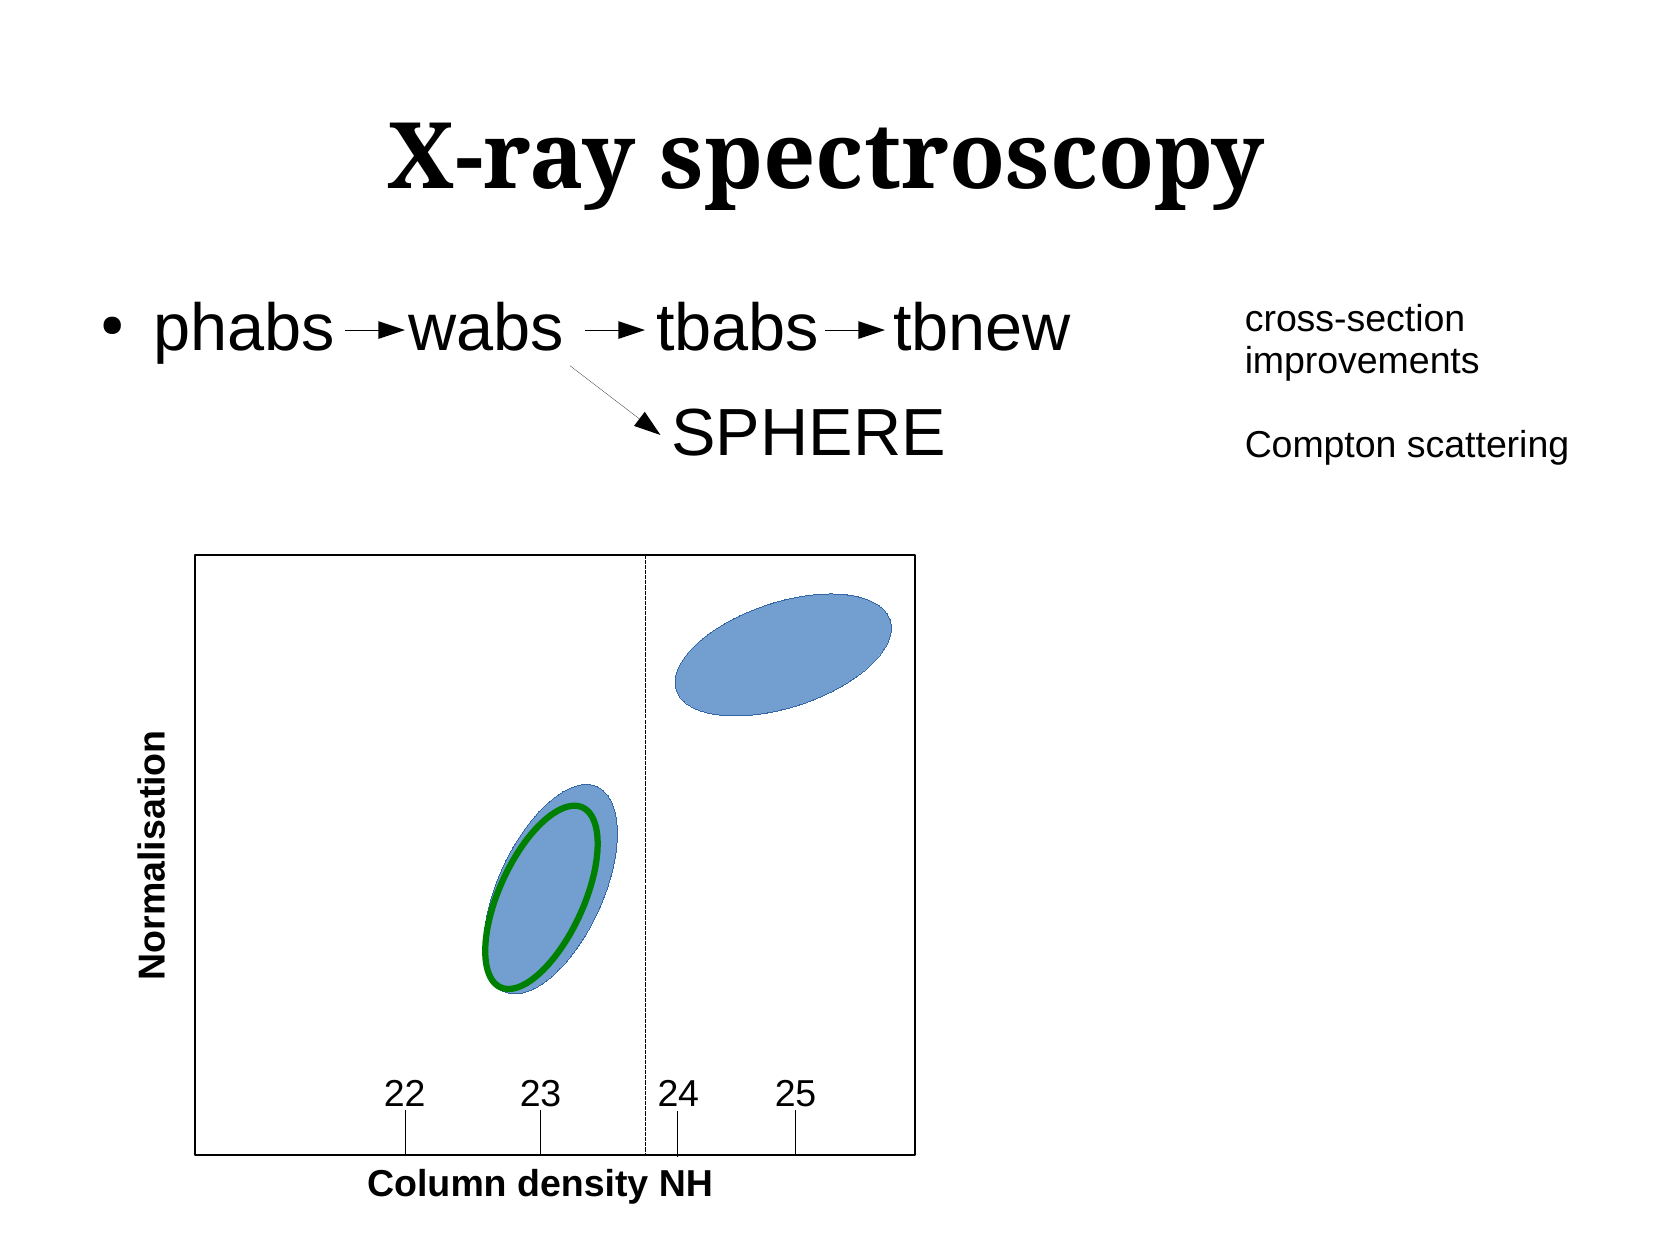

# X-ray spectroscopy
phabs wabs tbabs tbnew
 SPHERE
cross-section improvements
Compton scattering
22
23
24
25
Column density NH
Normalisation